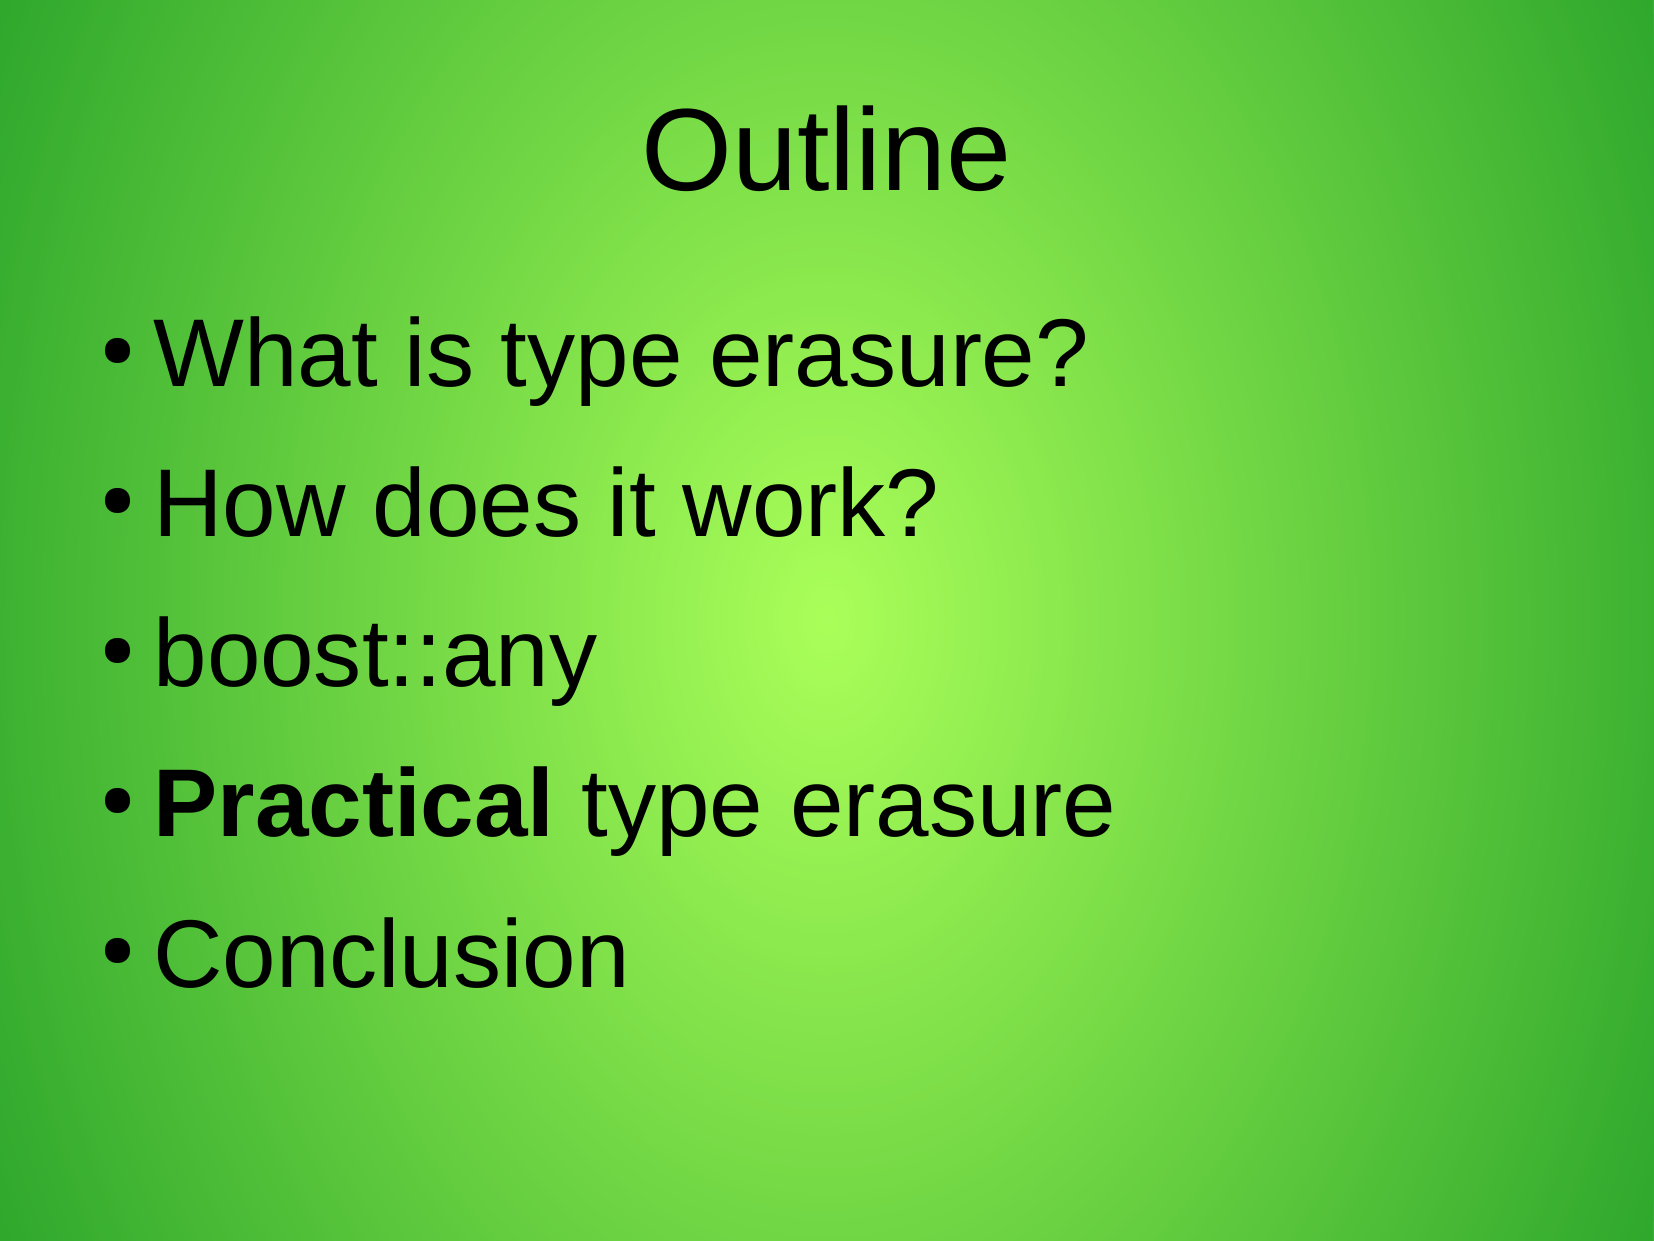

# Outline
What is type erasure?
How does it work?
boost::any
Practical type erasure
Conclusion